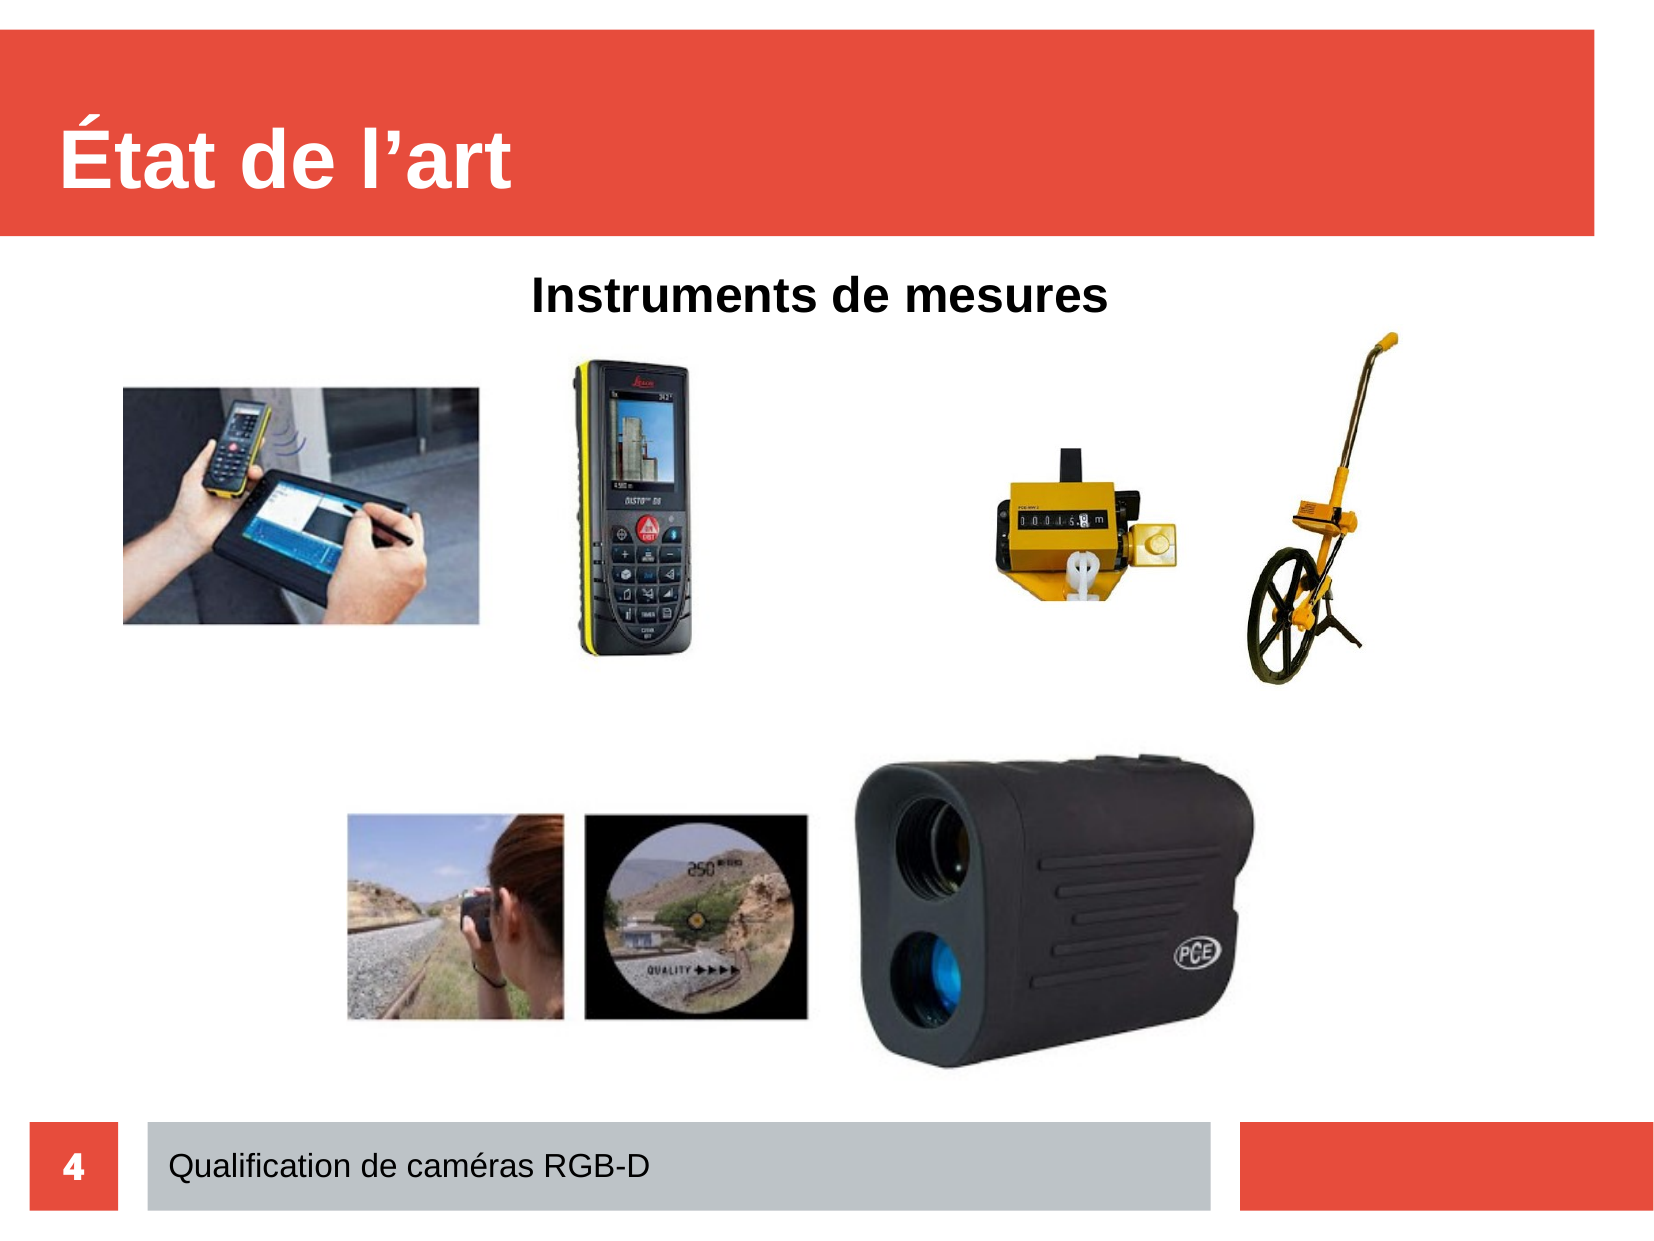

# État de l’art
Instruments de mesures
4
Qualification de caméras RGB-D